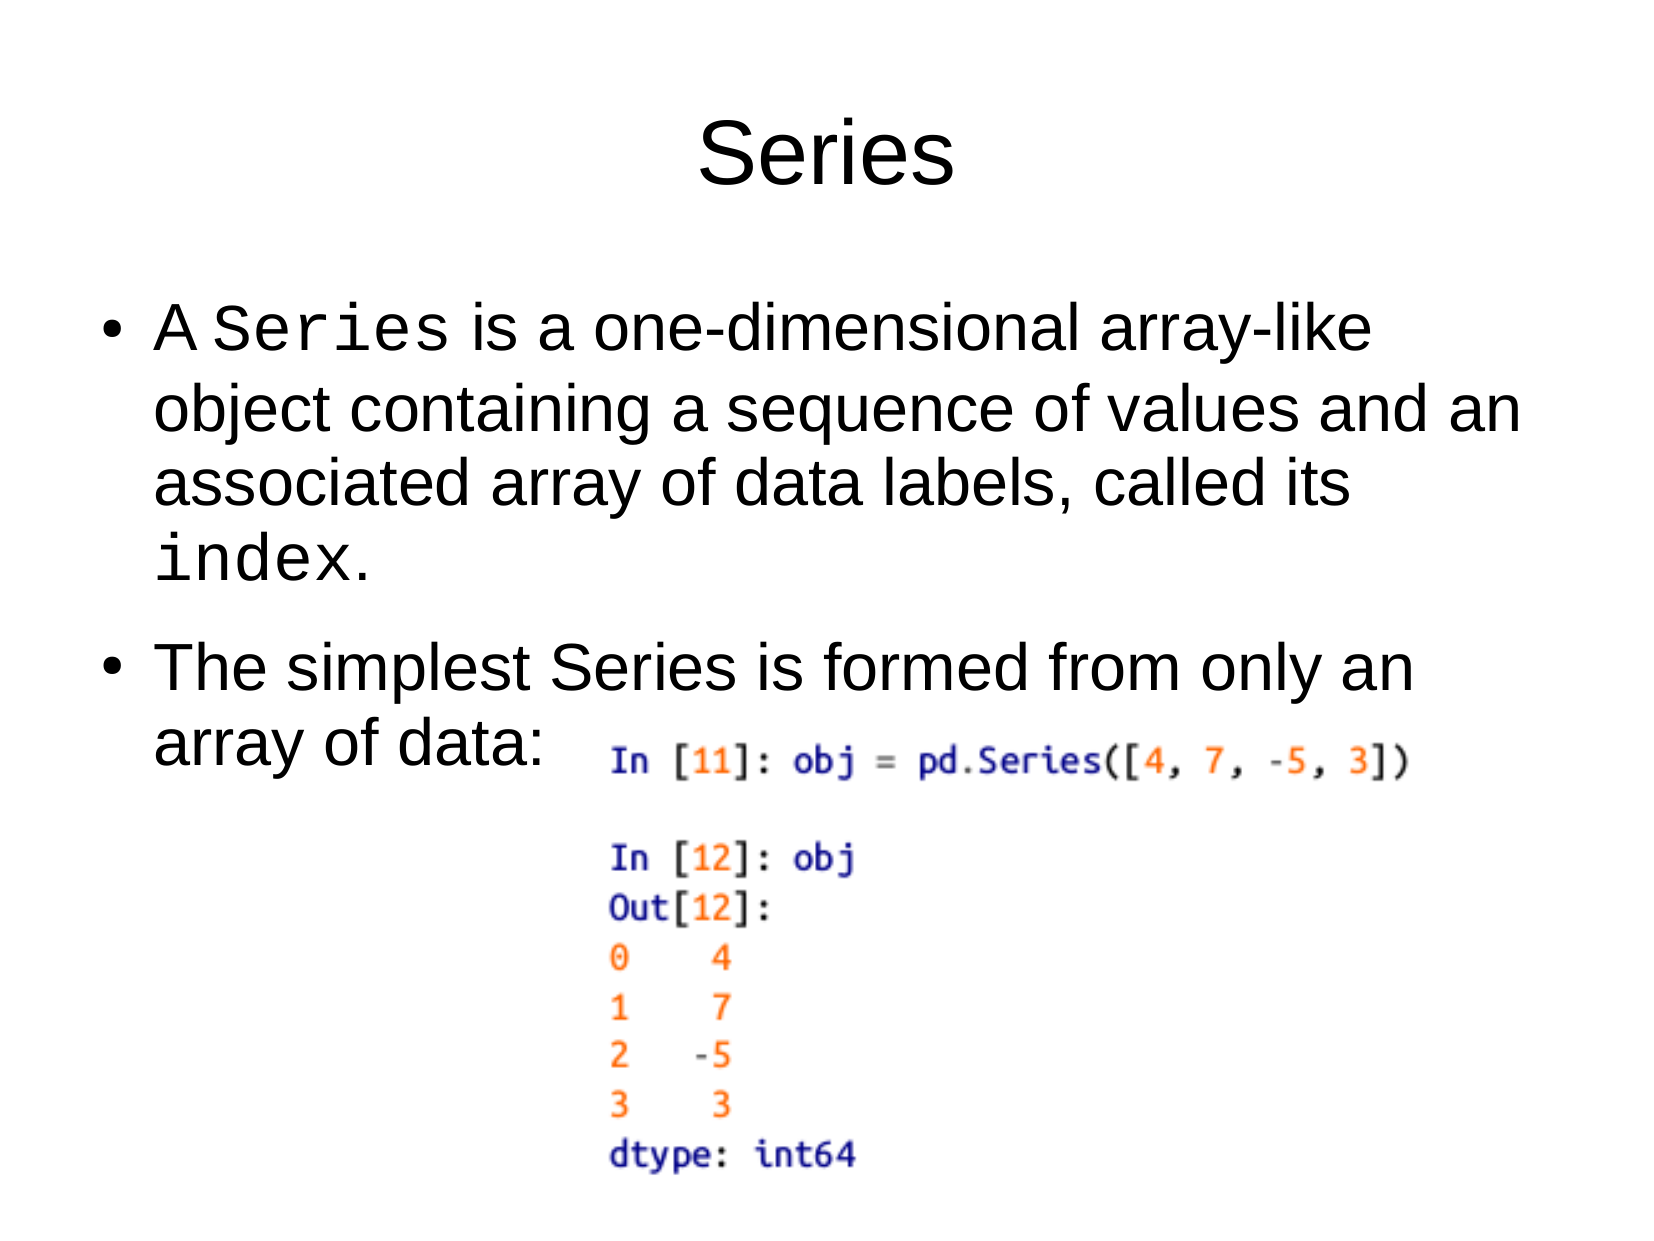

# Series
A Series is a one-dimensional array-like object containing a sequence of values and an associated array of data labels, called its index.
The simplest Series is formed from only an array of data: